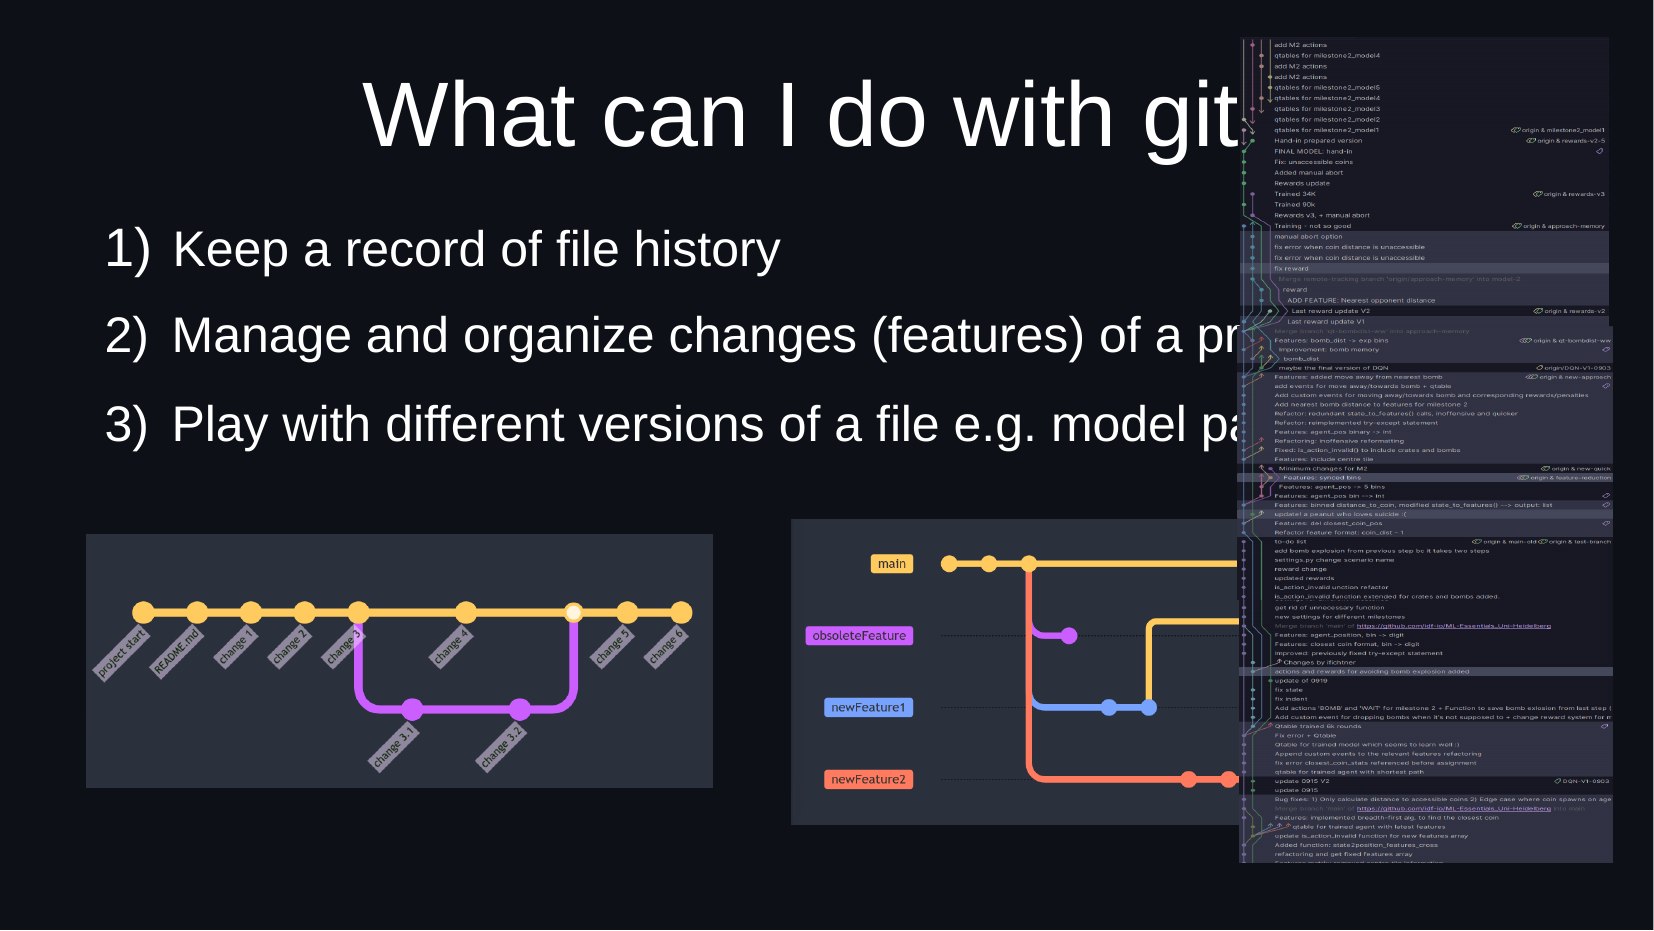

# What can I do with git?
 Keep a record of file history
 Manage and organize changes (features) of a project
 Play with different versions of a file e.g. model parameters